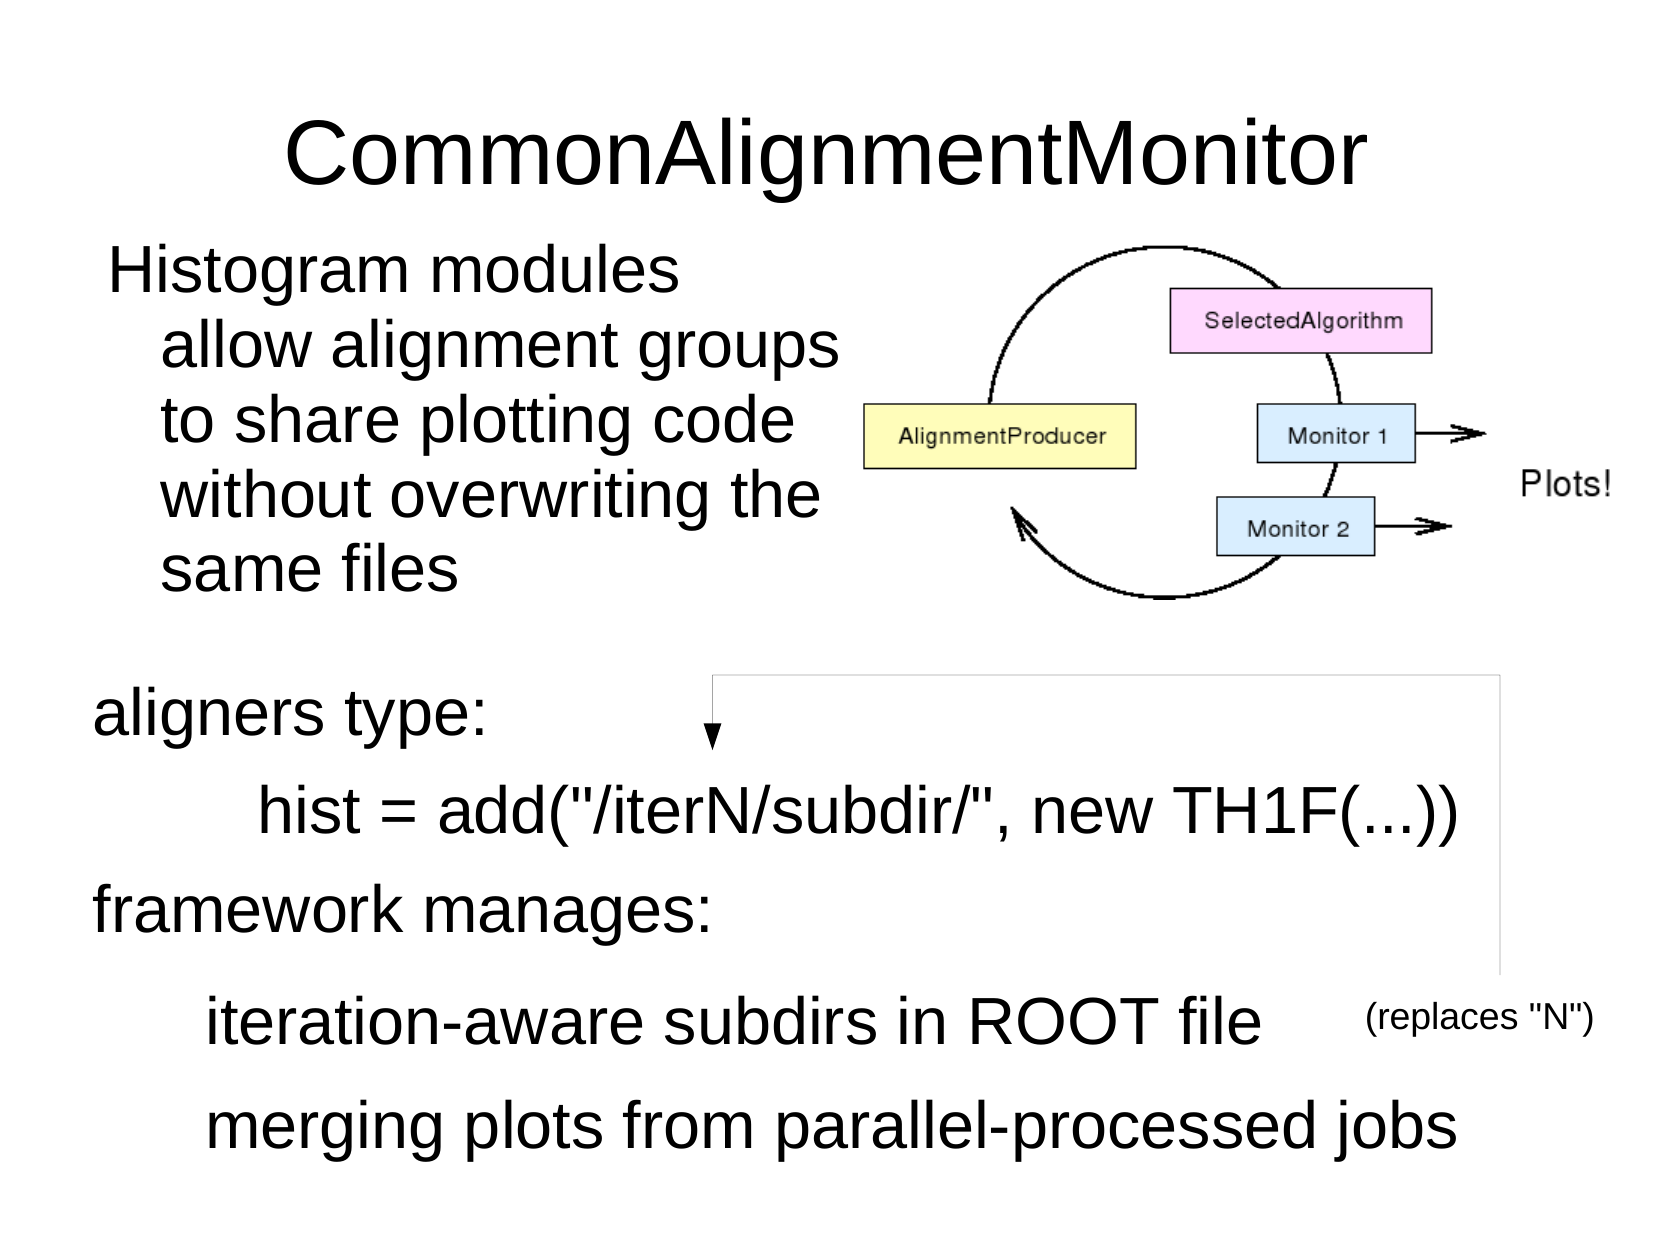

# CommonAlignmentMonitor
Histogram modules allow alignment groups to share plotting code without overwriting the same files
aligners type:
hist = add("/iterN/subdir/", new TH1F(...))
framework manages:
iteration-aware subdirs in ROOT file
merging plots from parallel-processed jobs
(replaces "N")